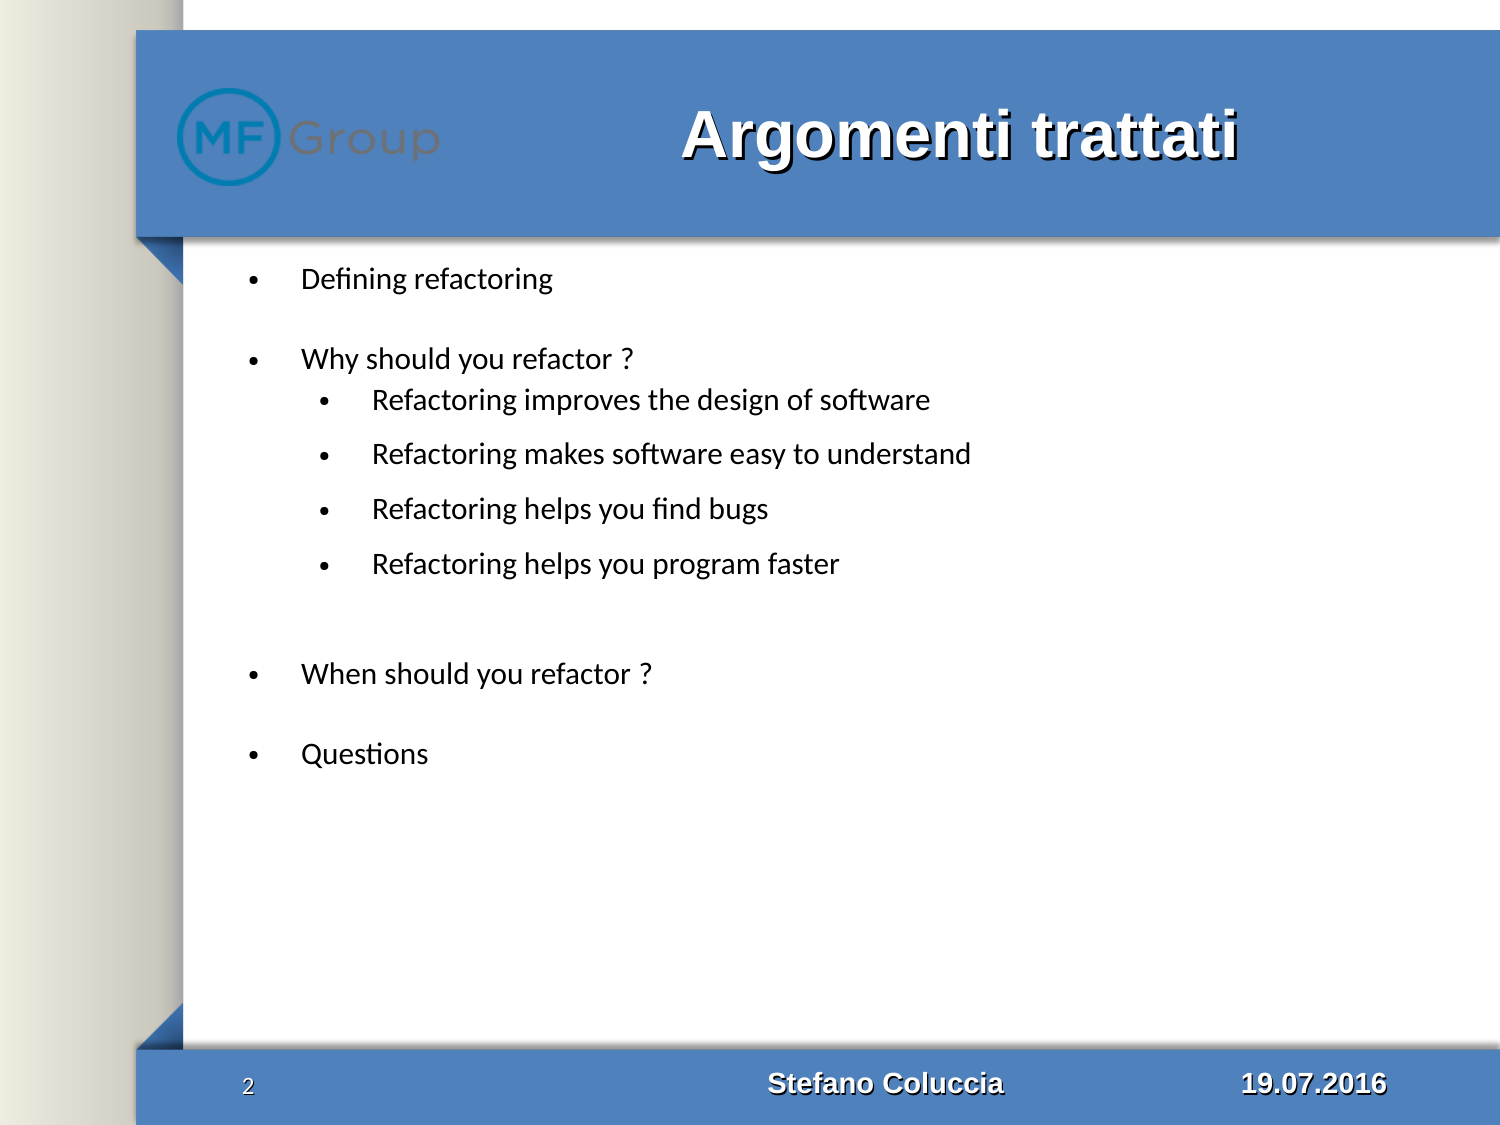

# Argomenti trattati
Defining refactoring
Why should you refactor ?
Refactoring improves the design of software
Refactoring makes software easy to understand
Refactoring helps you find bugs
Refactoring helps you program faster
When should you refactor ?
Questions
2
Stefano Coluccia
19.07.2016